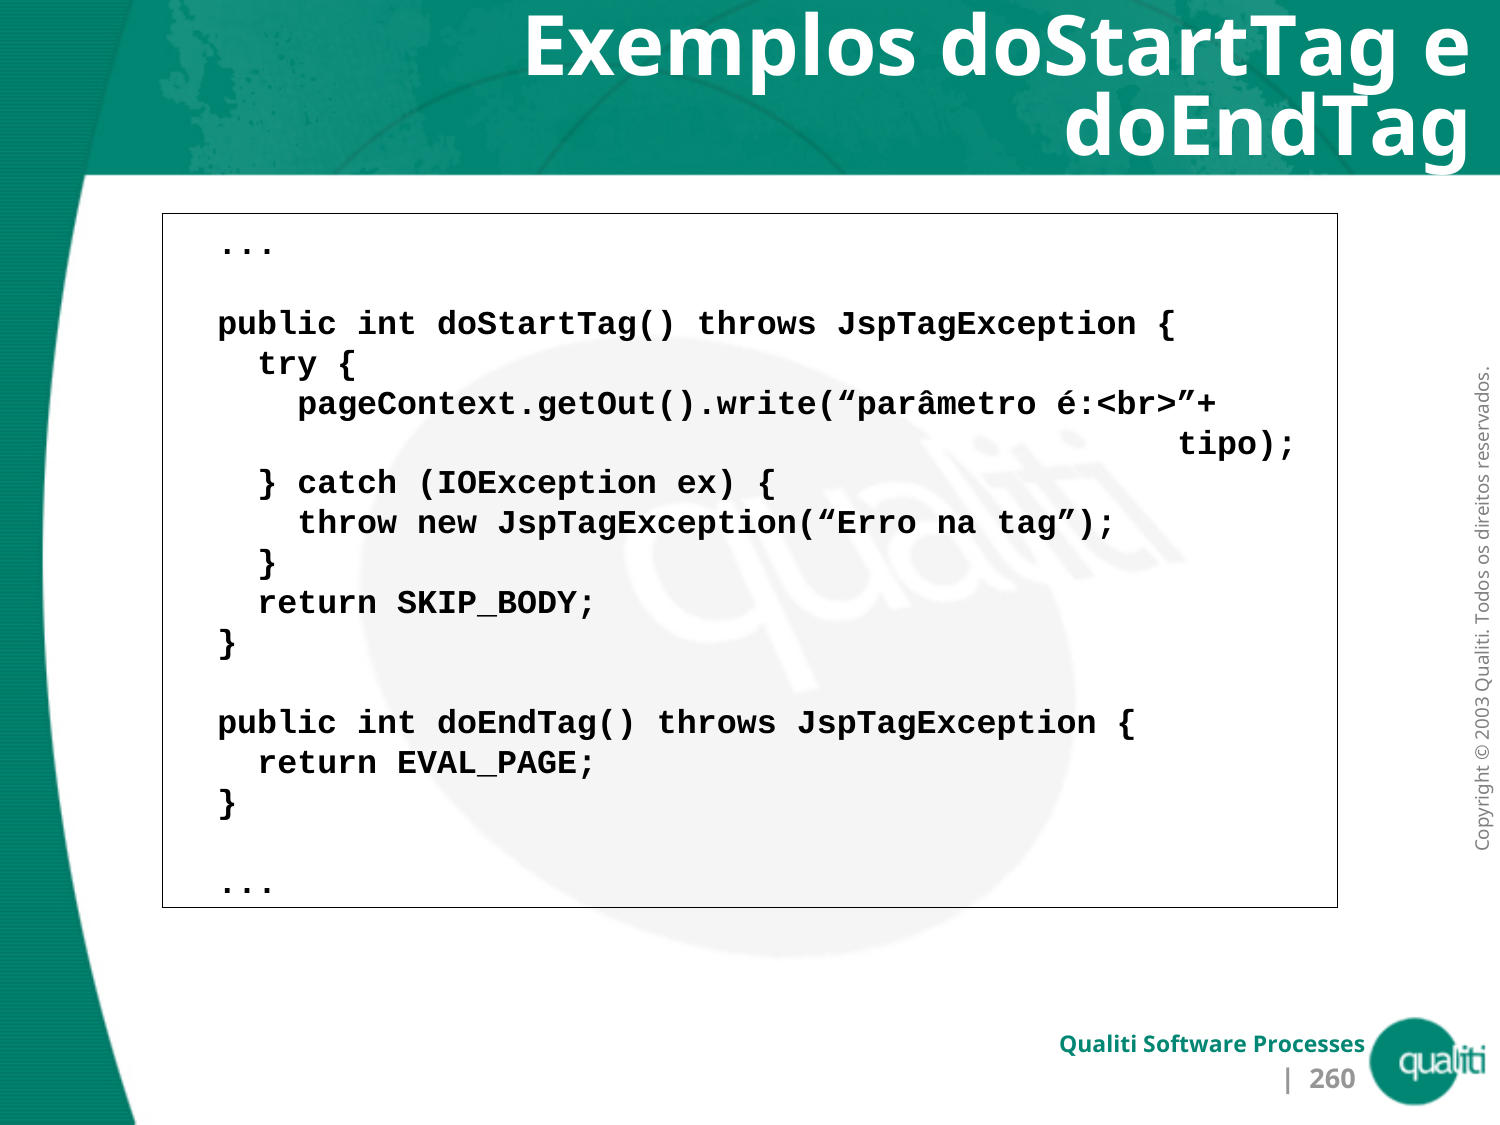

# Exemplos doStartTag e doEndTag
 ...
 public int doStartTag() throws JspTagException {
 try {
 pageContext.getOut().write(“parâmetro é:<br>”+
 tipo);
 } catch (IOException ex) {
 throw new JspTagException(“Erro na tag”);
 }
 return SKIP_BODY;
 }
 public int doEndTag() throws JspTagException {
 return EVAL_PAGE;
 }
 ...